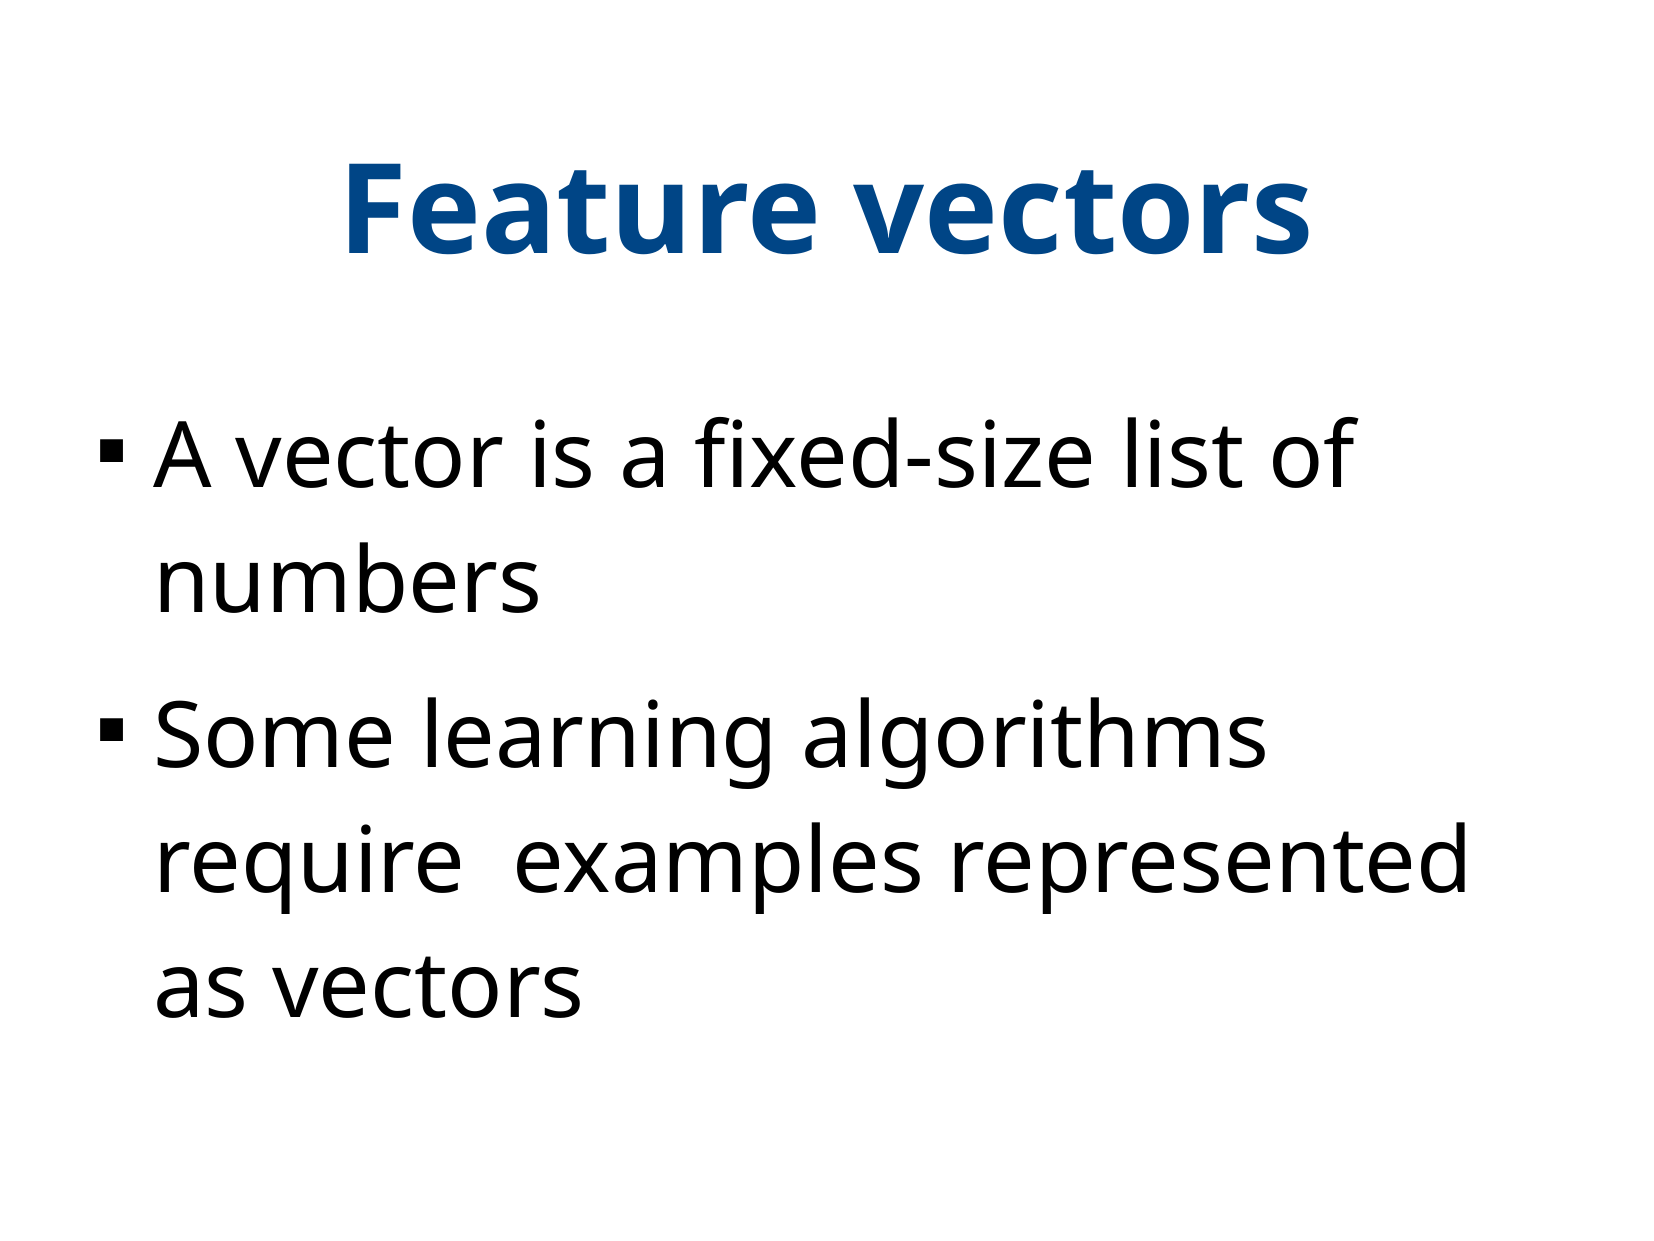

# Feature vectors
A vector is a fixed-size list of numbers
Some learning algorithms require examples represented as vectors